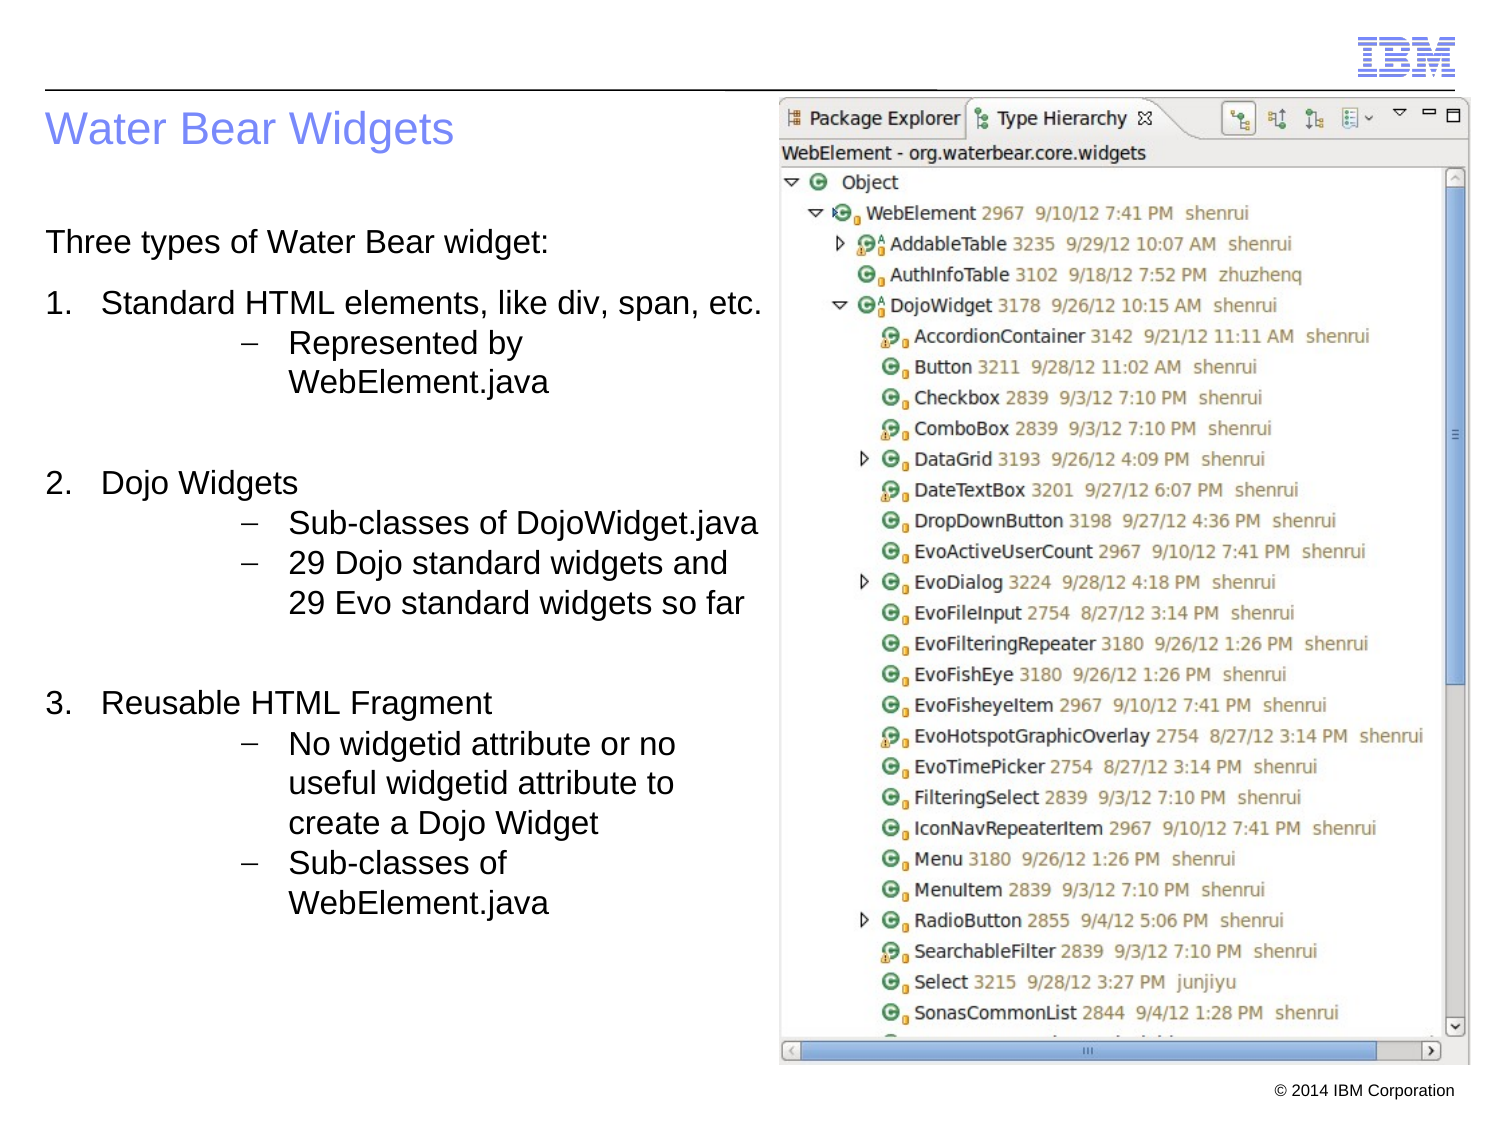

# Water Bear Widgets
Three types of Water Bear widget:
Standard HTML elements, like div, span, etc.
Represented by WebElement.java
Dojo Widgets
Sub-classes of DojoWidget.java
29 Dojo standard widgets and 29 Evo standard widgets so far
Reusable HTML Fragment
No widgetid attribute or no useful widgetid attribute to create a Dojo Widget
Sub-classes of WebElement.java